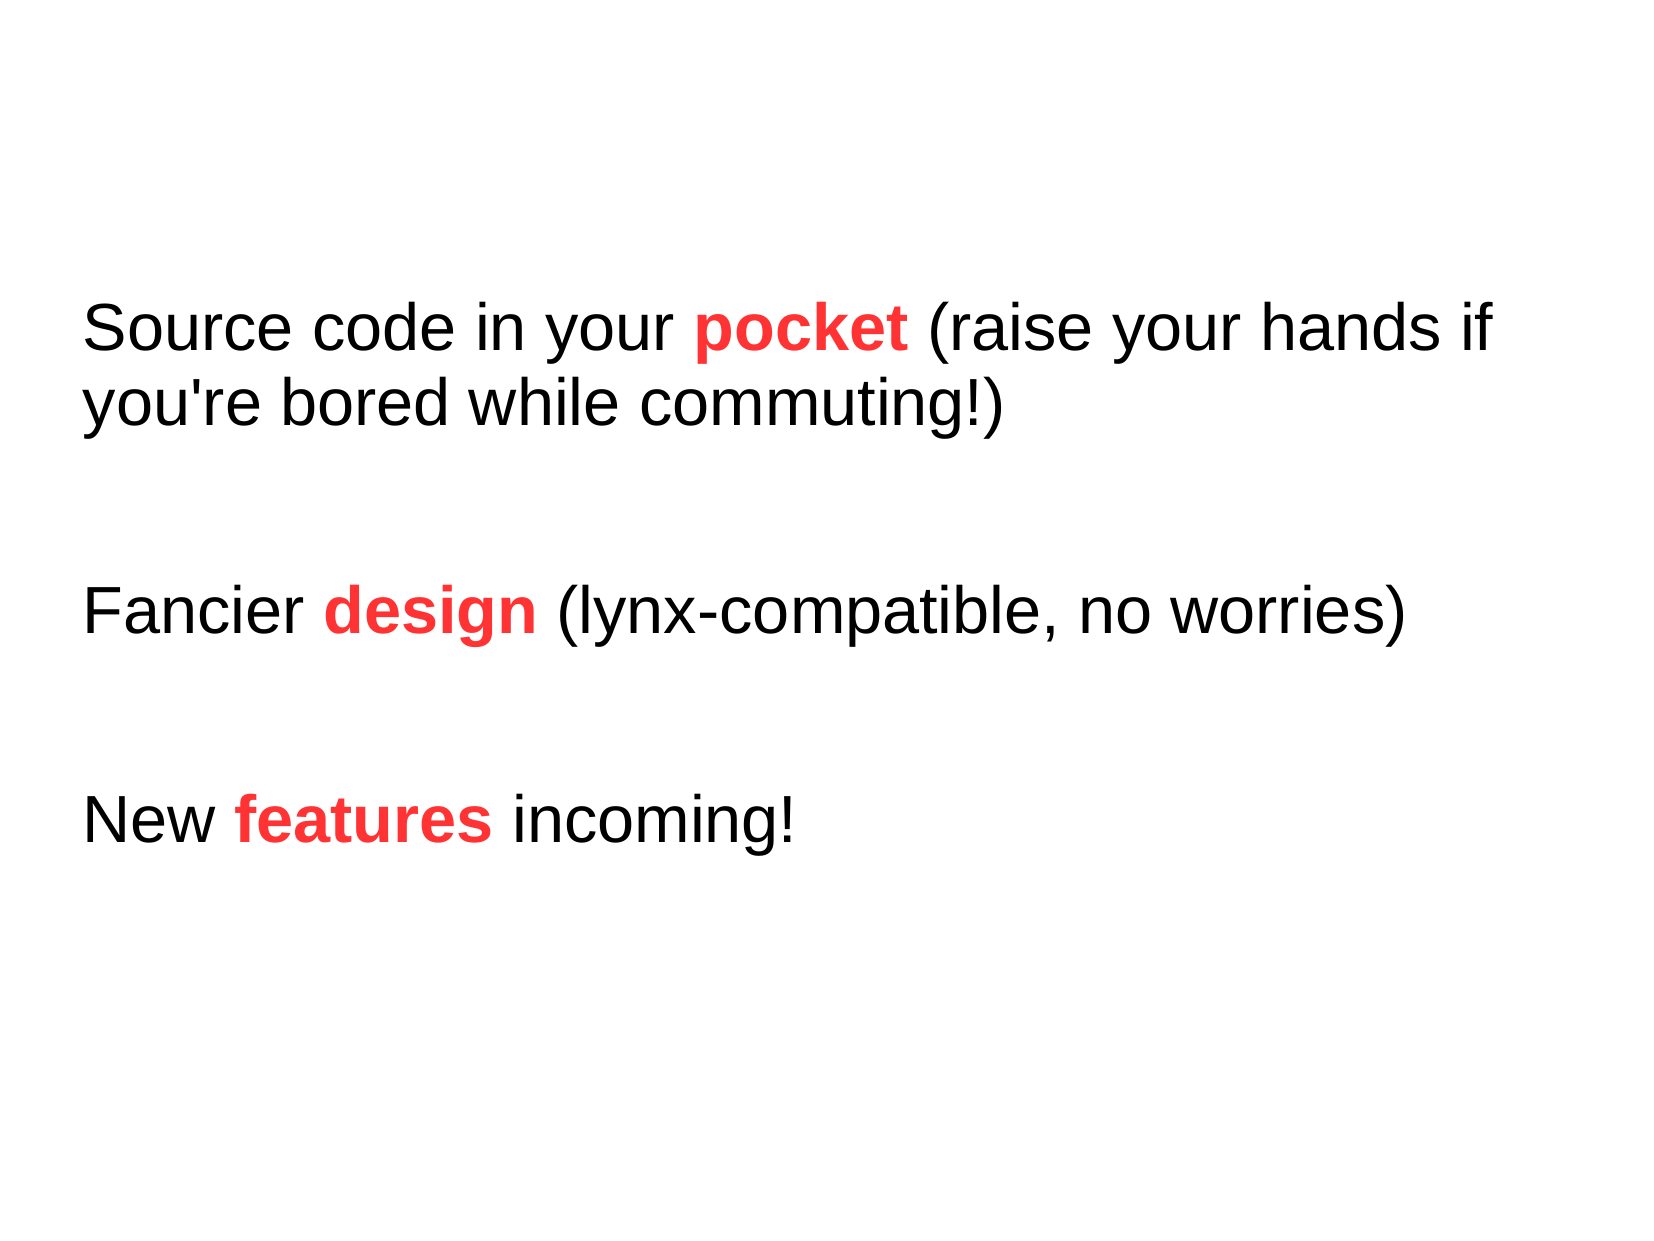

#
Source code in your pocket (raise your hands if you're bored while commuting!)
Fancier design (lynx-compatible, no worries)
New features incoming!